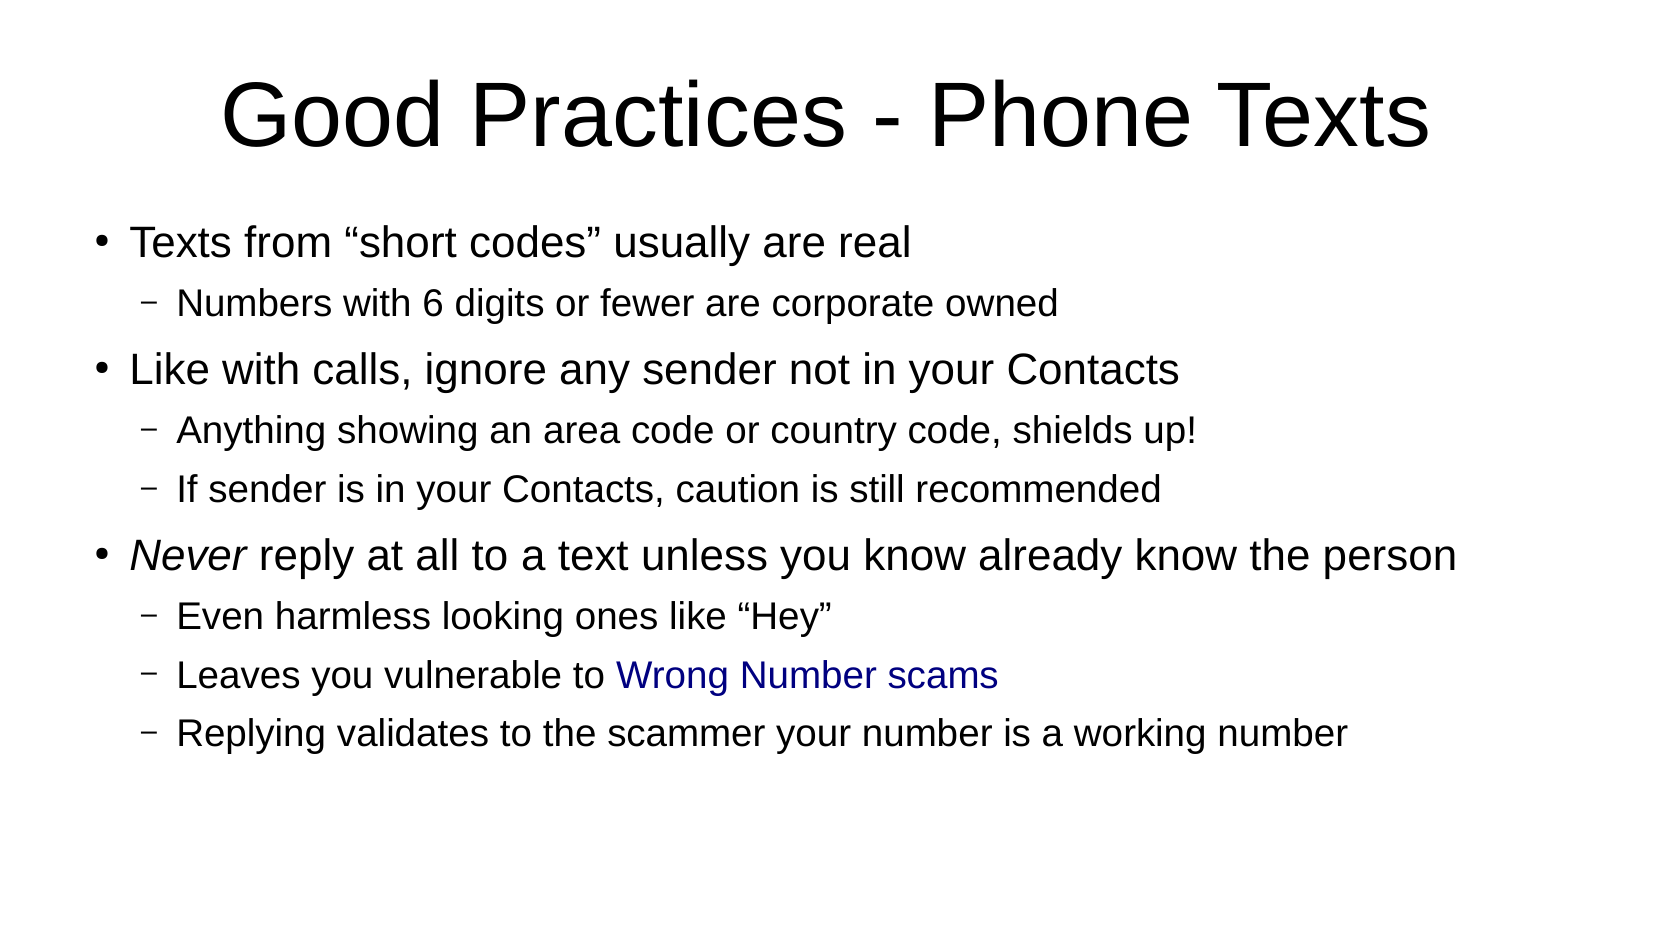

# Good Practices - Phone Texts
Texts from “short codes” usually are real
Numbers with 6 digits or fewer are corporate owned
Like with calls, ignore any sender not in your Contacts
Anything showing an area code or country code, shields up!
If sender is in your Contacts, caution is still recommended
Never reply at all to a text unless you know already know the person
Even harmless looking ones like “Hey”
Leaves you vulnerable to Wrong Number scams
Replying validates to the scammer your number is a working number